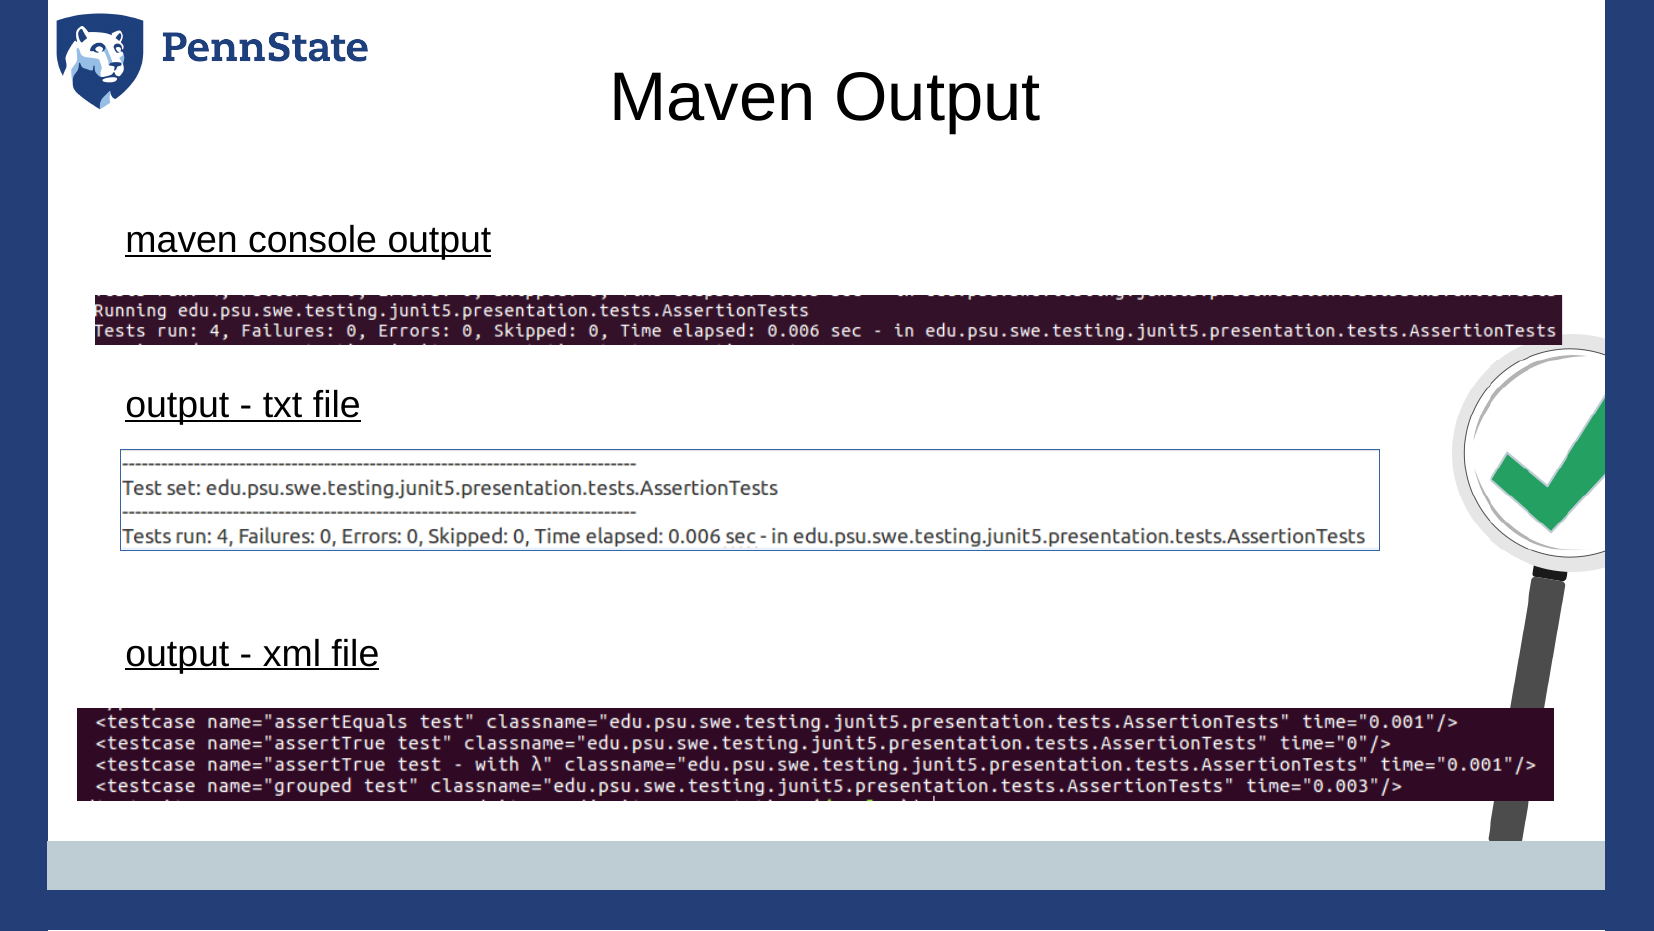

# Maven Output
maven console output
output - txt file
output - xml file